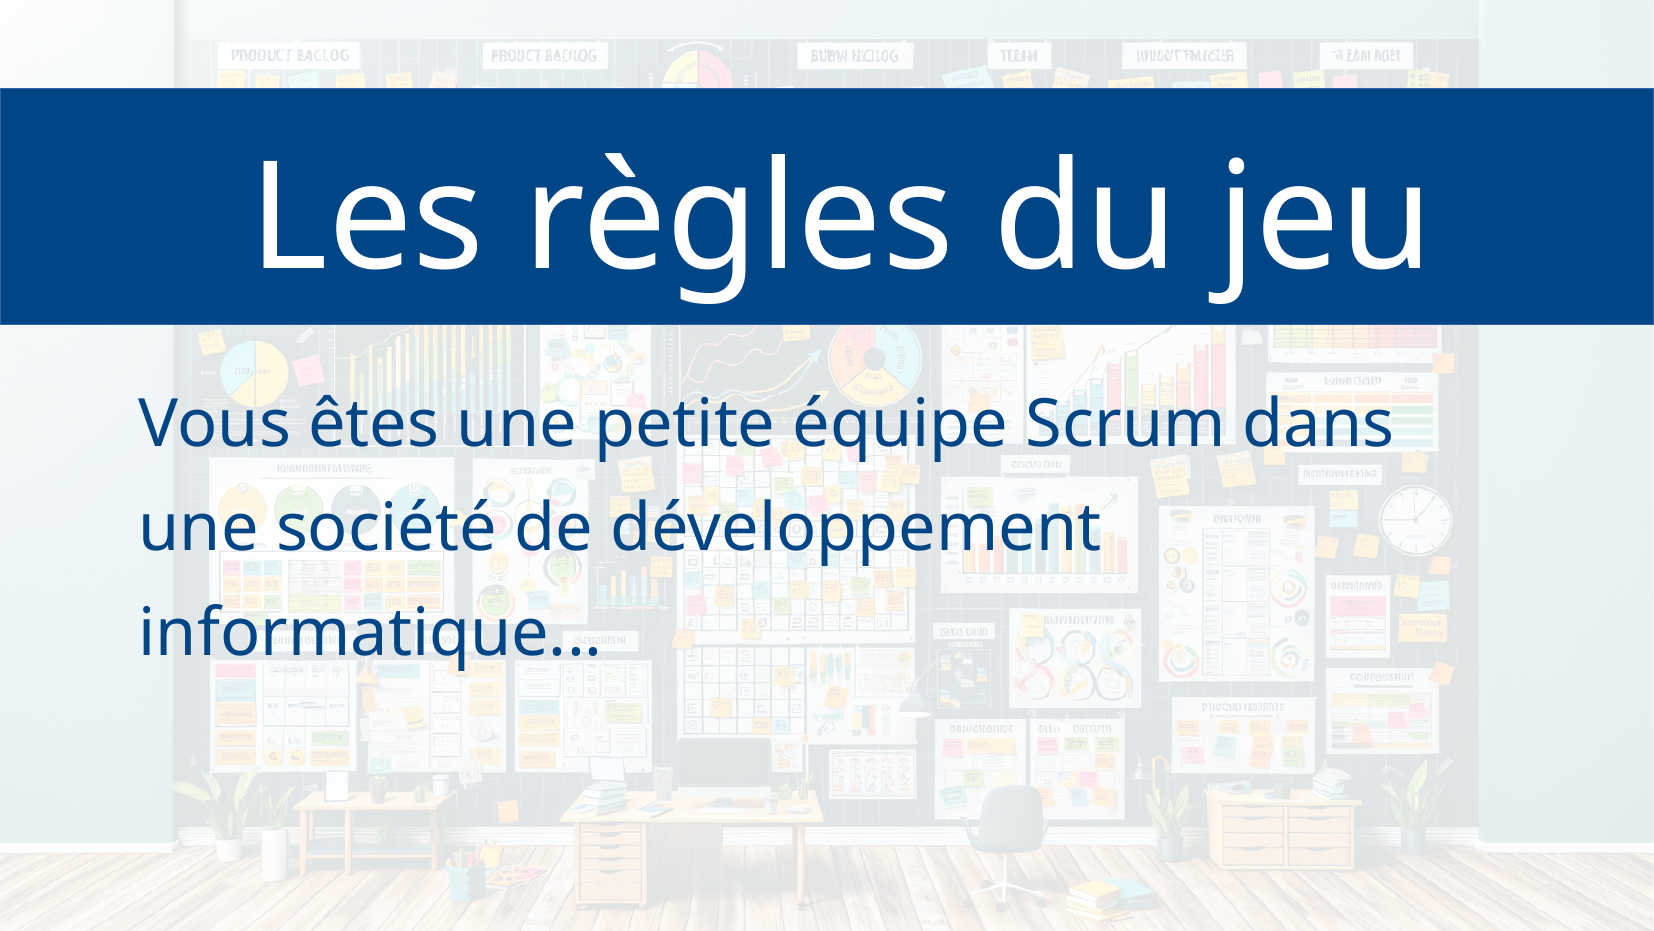

Les règles du jeu
Vous êtes une petite équipe Scrum dans une société de développement informatique...